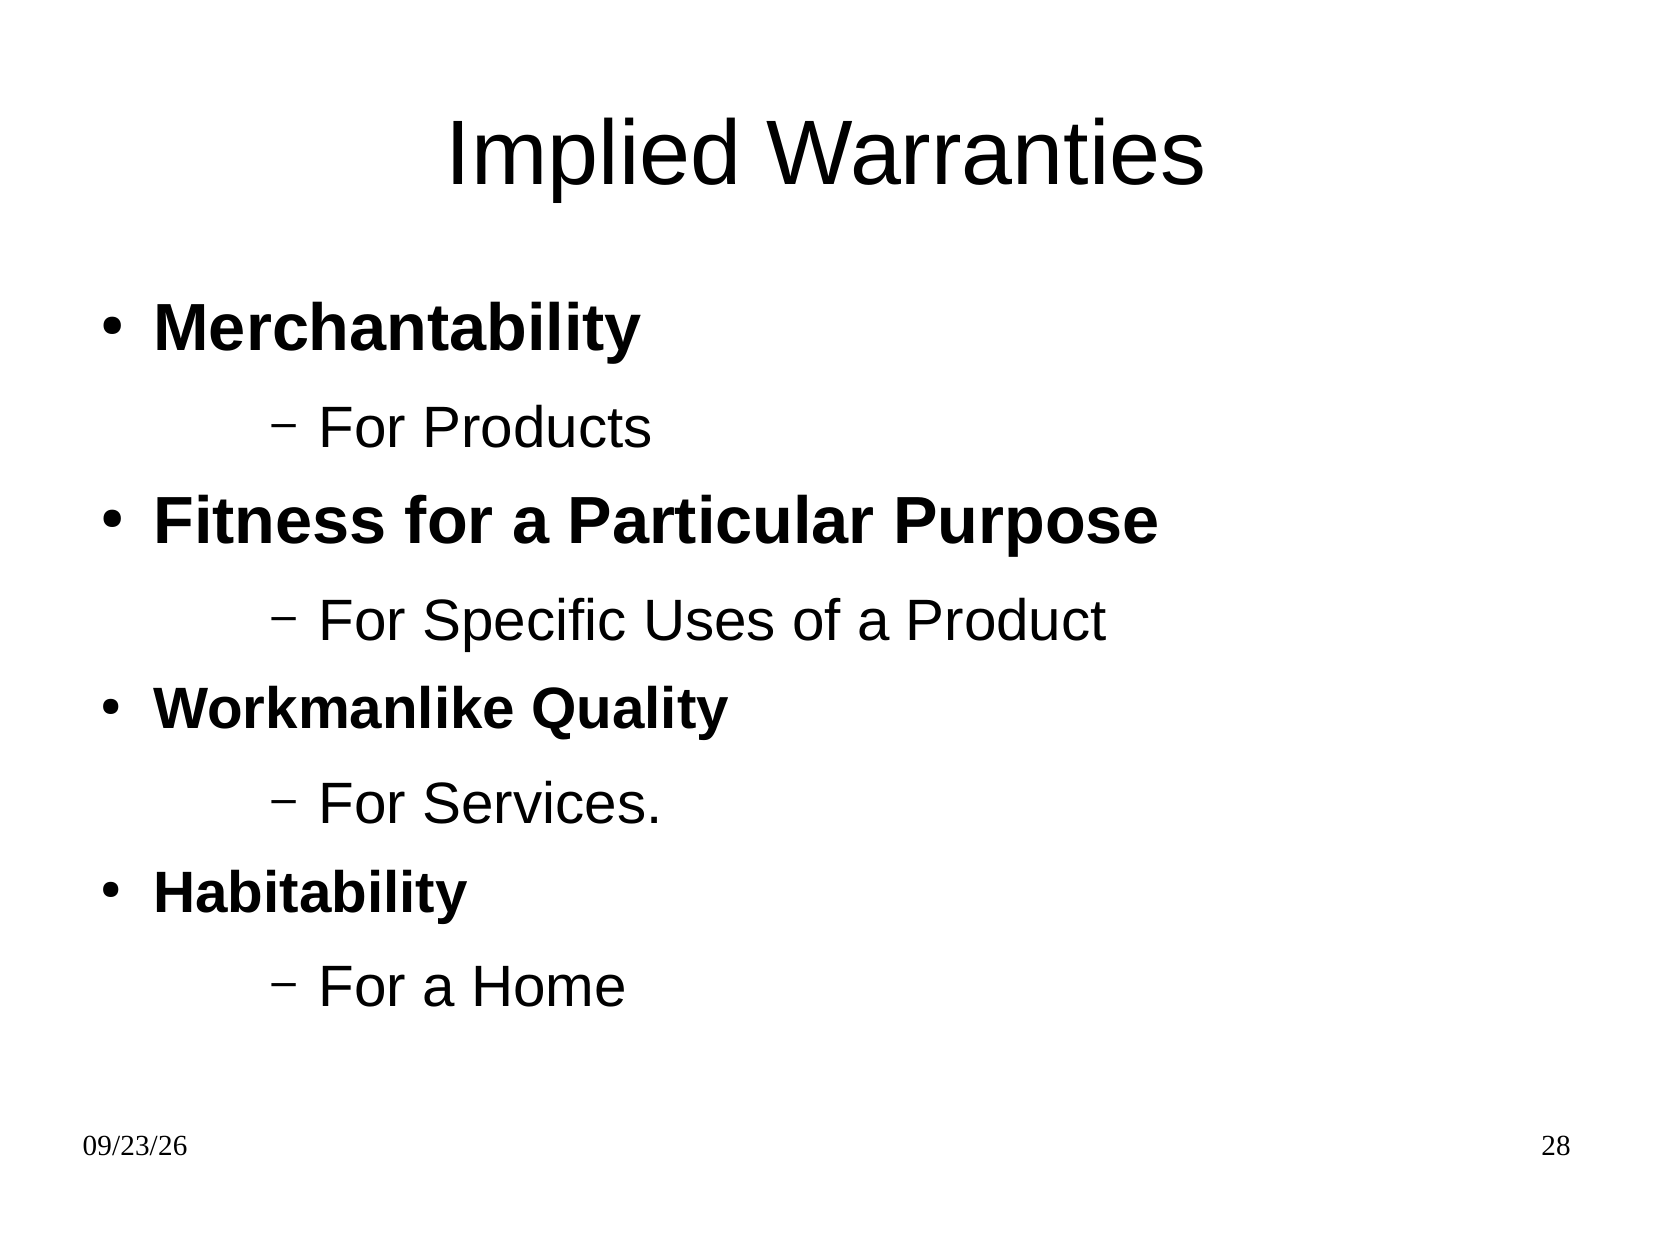

# Implied Warranties
Merchantability
For Products
Fitness for a Particular Purpose
For Specific Uses of a Product
Workmanlike Quality
For Services.
Habitability
For a Home
28